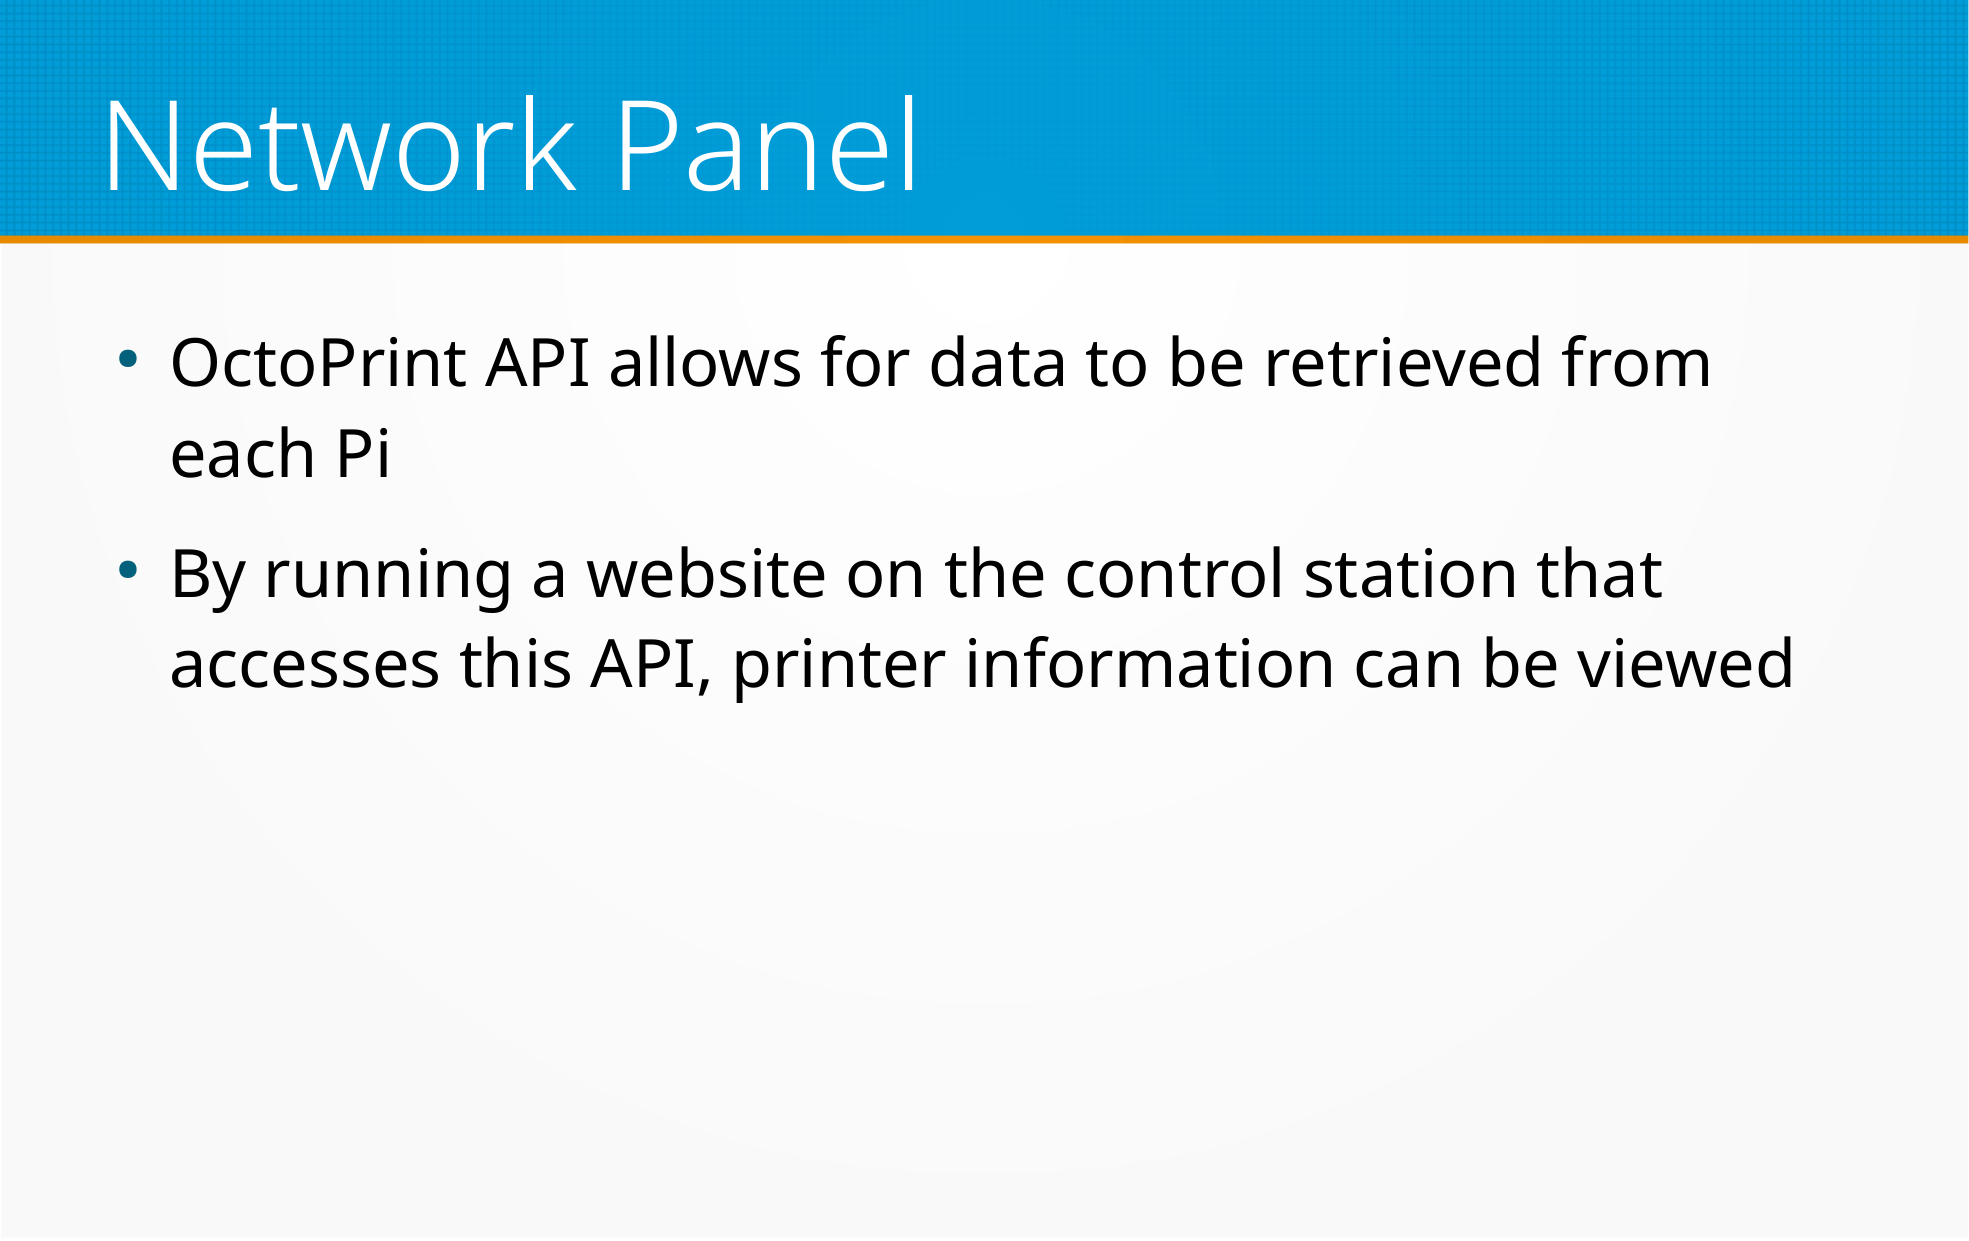

# Network Panel
OctoPrint API allows for data to be retrieved from each Pi
By running a website on the control station that accesses this API, printer information can be viewed